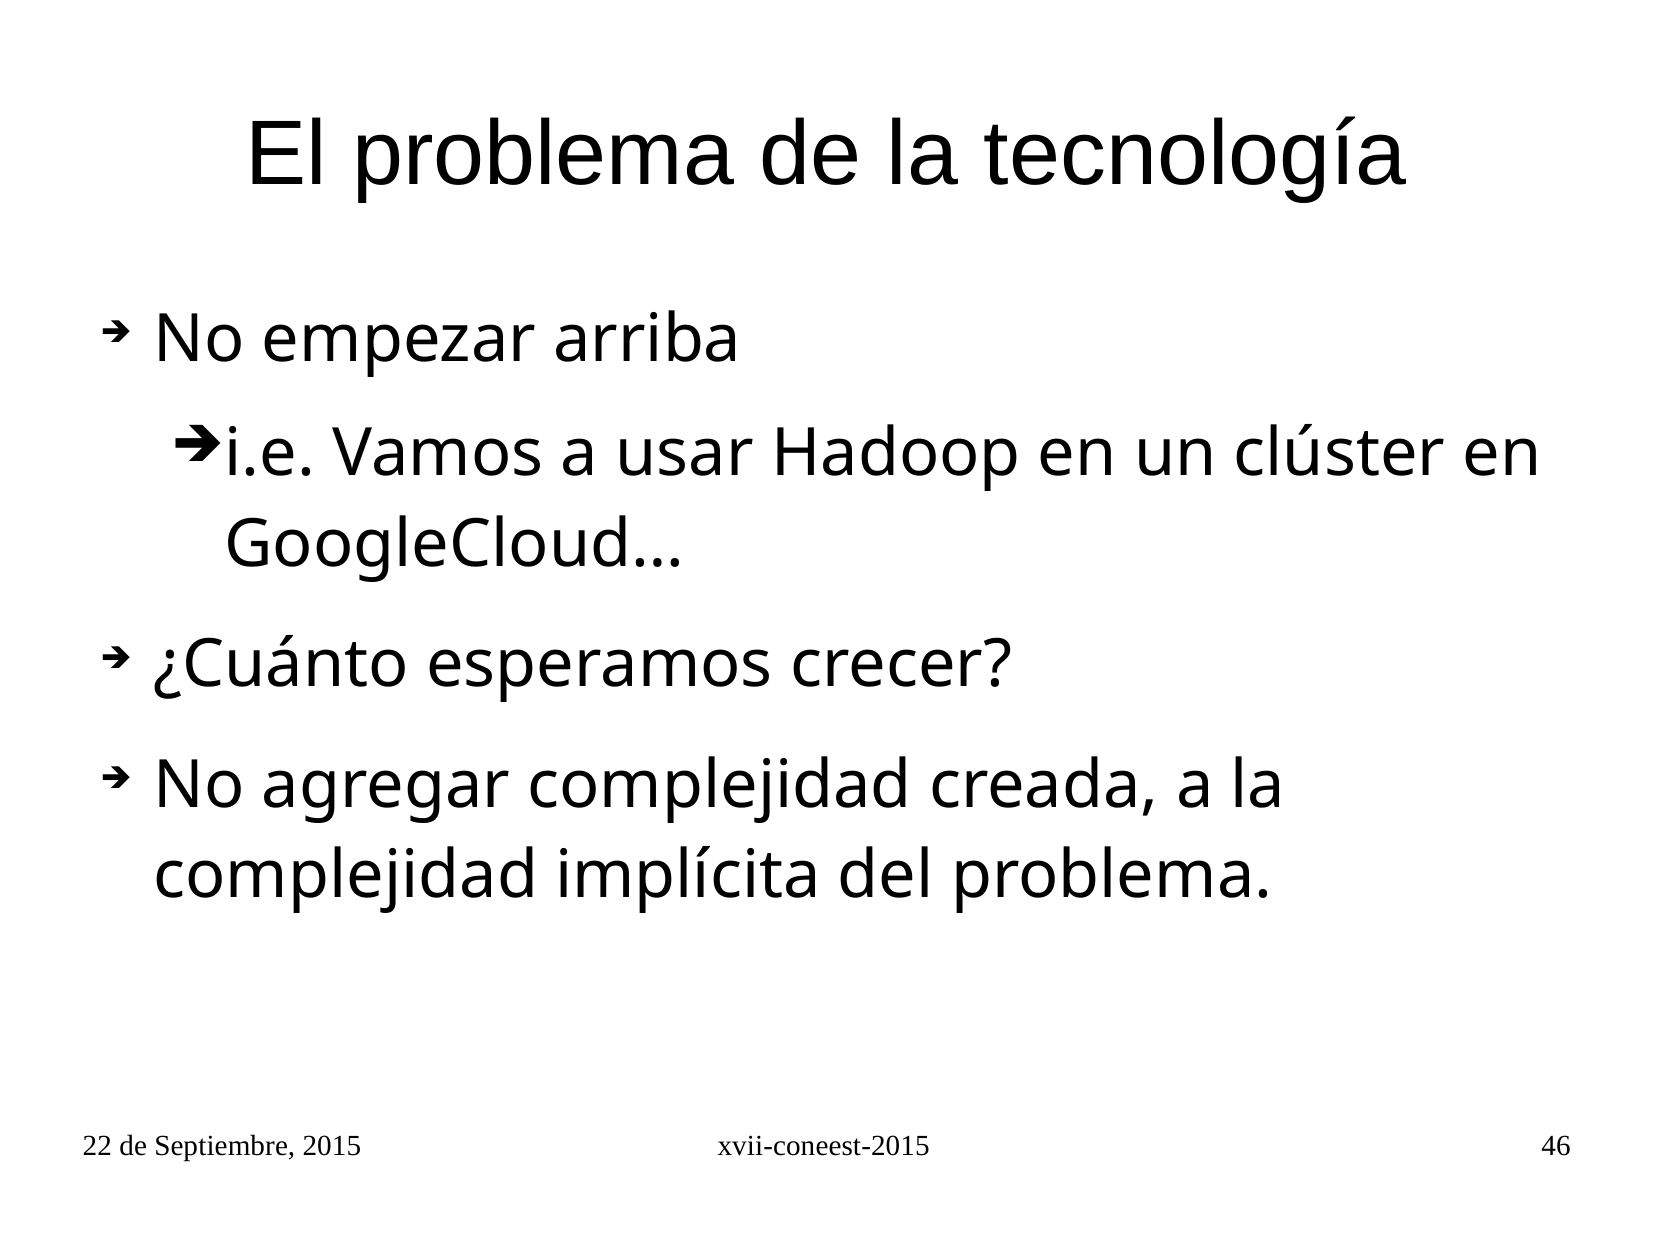

# El problema de la tecnología
No empezar arriba
i.e. Vamos a usar Hadoop en un clúster en GoogleCloud…
¿Cuánto esperamos crecer?
No agregar complejidad creada, a la complejidad implícita del problema.
22 de Septiembre, 2015
xvii-coneest-2015
46